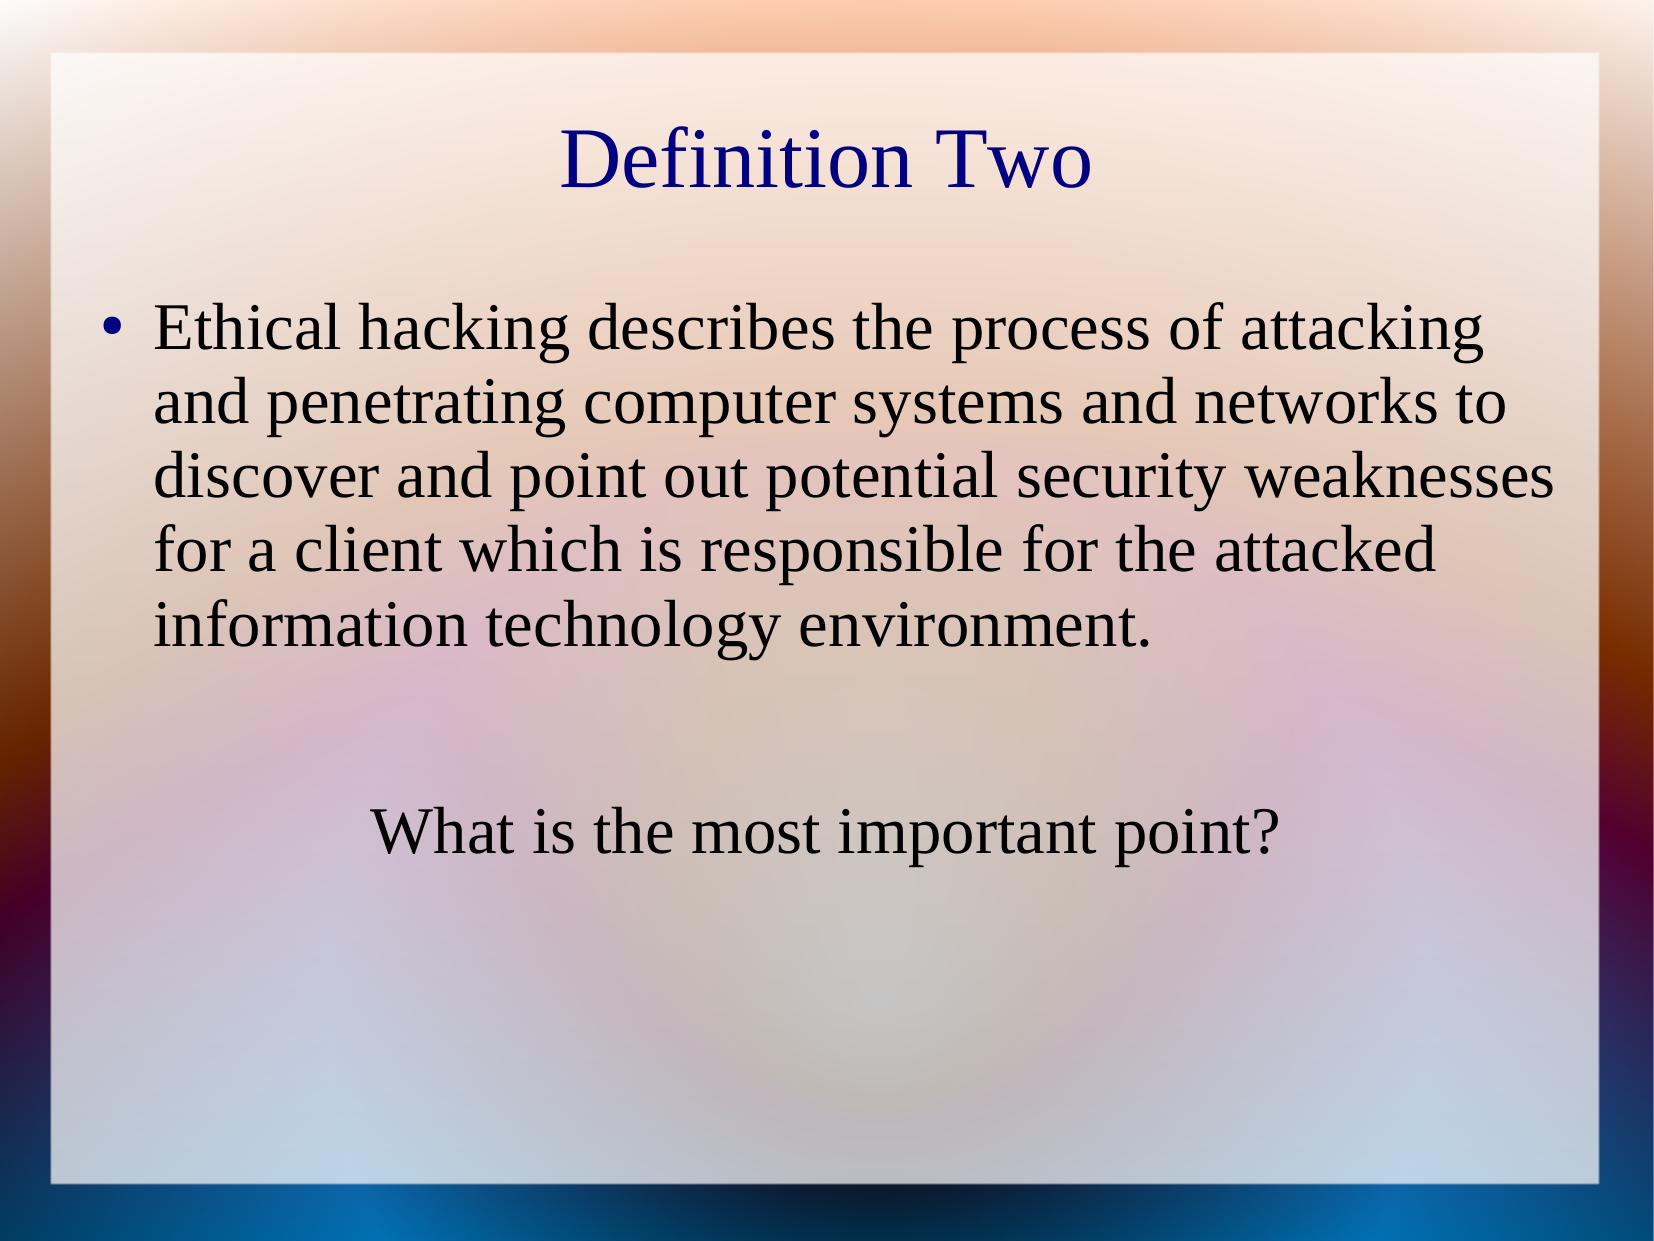

# Definition Two
Ethical hacking describes the process of attacking and penetrating computer systems and networks to discover and point out potential security weaknesses for a client which is responsible for the attacked information technology environment.
What is the most important point?